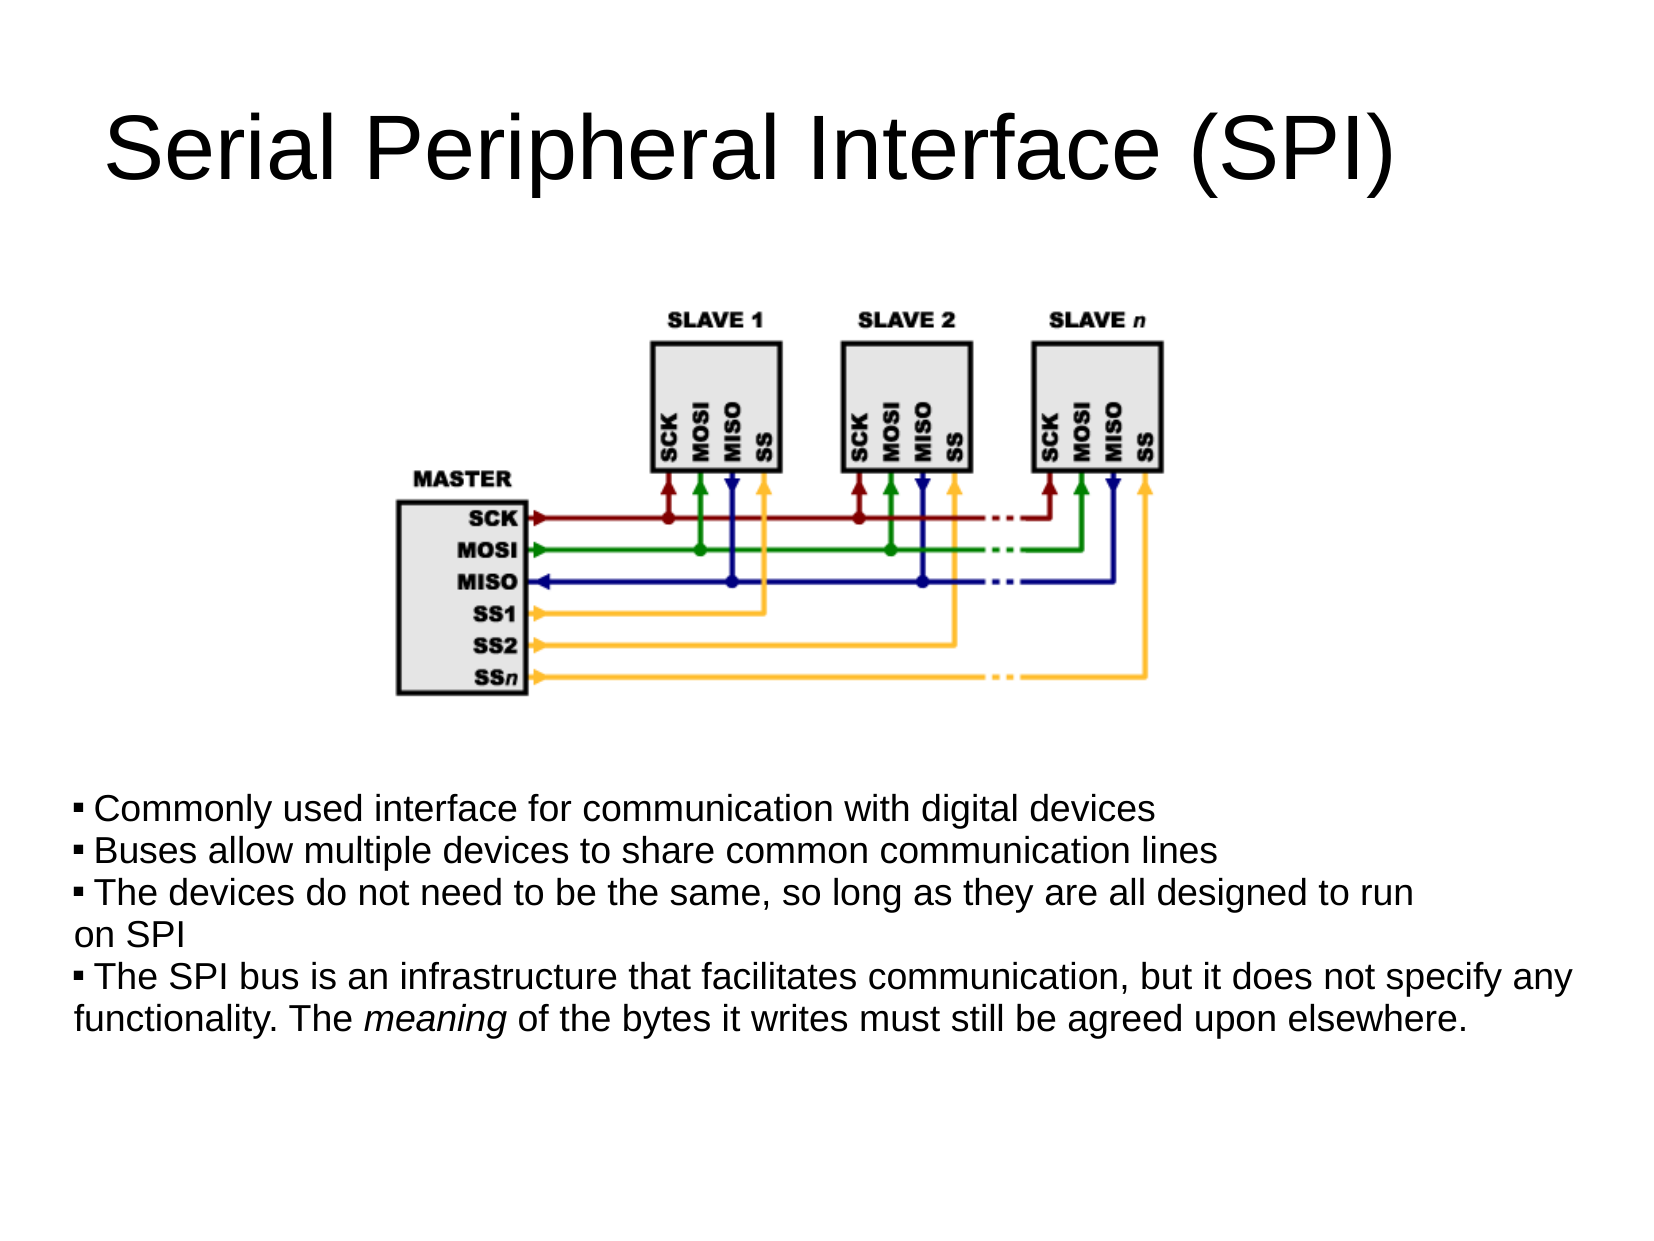

Serial Peripheral Interface (SPI)
 Commonly used interface for communication with digital devices
 Buses allow multiple devices to share common communication lines
 The devices do not need to be the same, so long as they are all designed to run
on SPI
 The SPI bus is an infrastructure that facilitates communication, but it does not specify any functionality. The meaning of the bytes it writes must still be agreed upon elsewhere.